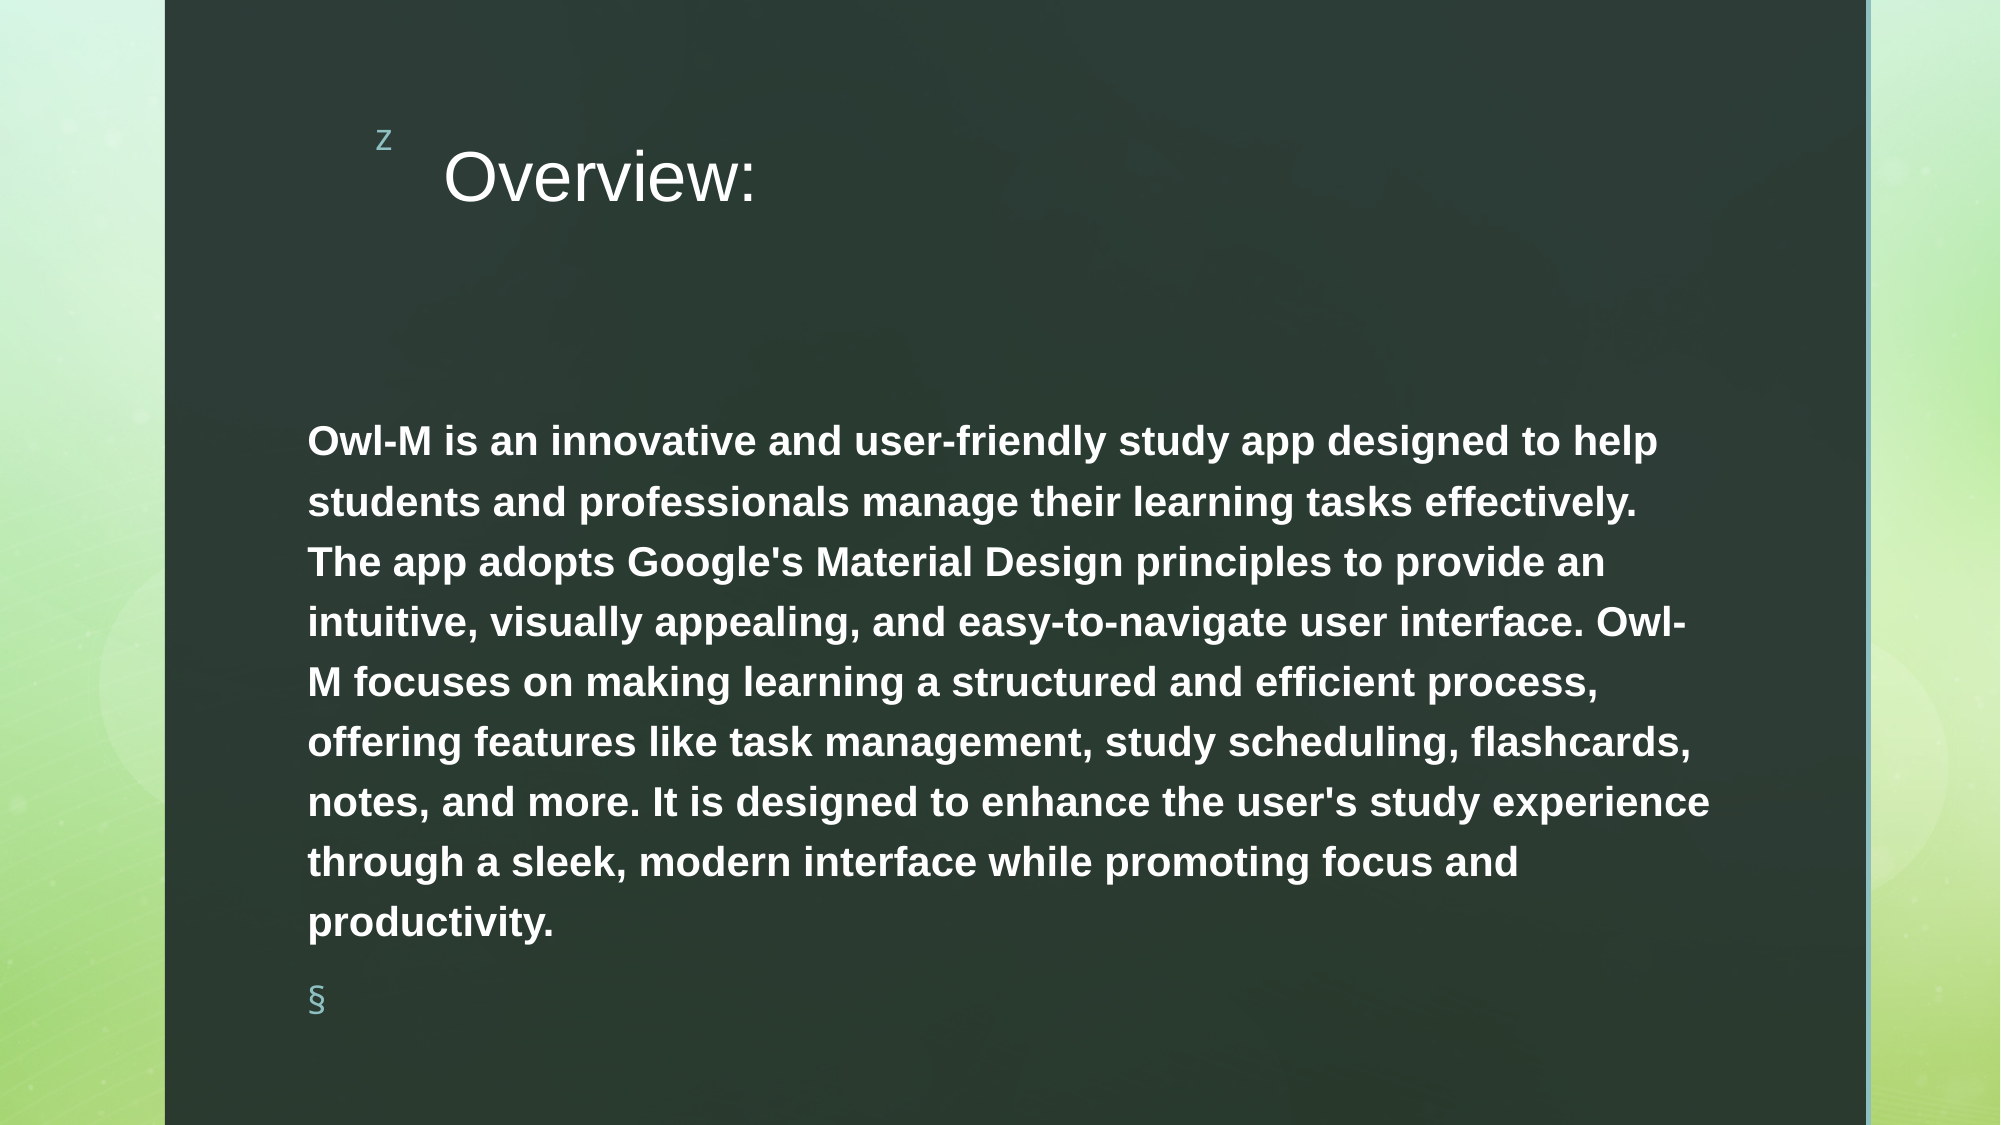

# Overview:
Owl-M is an innovative and user-friendly study app designed to help students and professionals manage their learning tasks effectively. The app adopts Google's Material Design principles to provide an intuitive, visually appealing, and easy-to-navigate user interface. Owl-M focuses on making learning a structured and efficient process, offering features like task management, study scheduling, flashcards, notes, and more. It is designed to enhance the user's study experience through a sleek, modern interface while promoting focus and productivity.